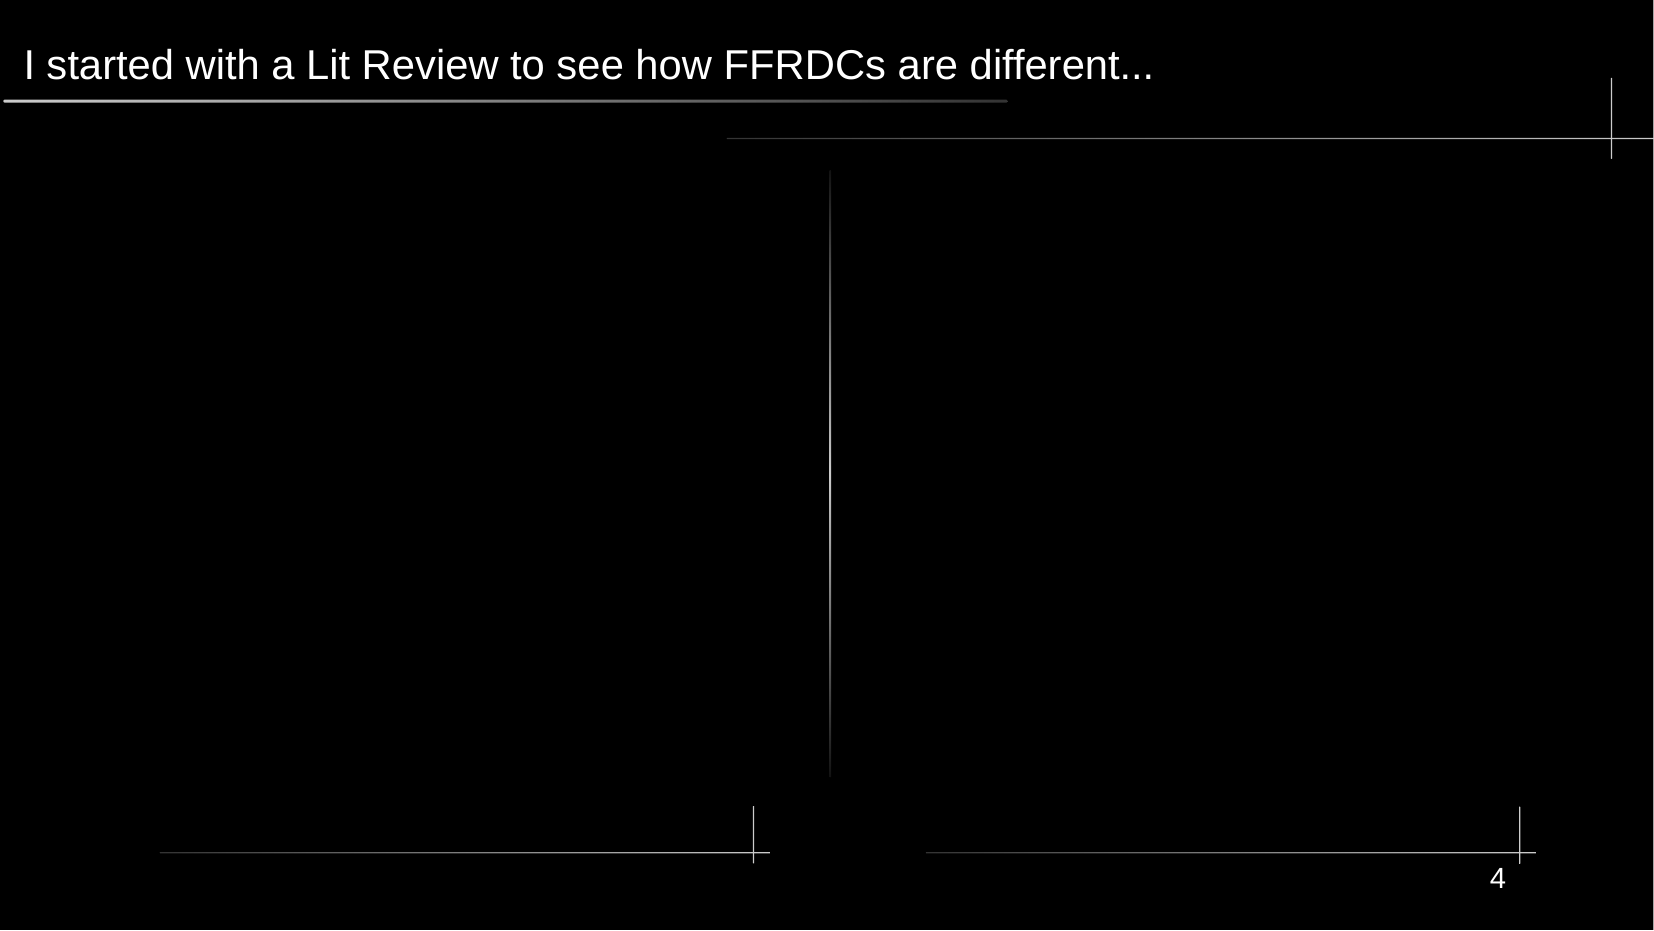

# I started with a Lit Review to see how FFRDCs are different...
4